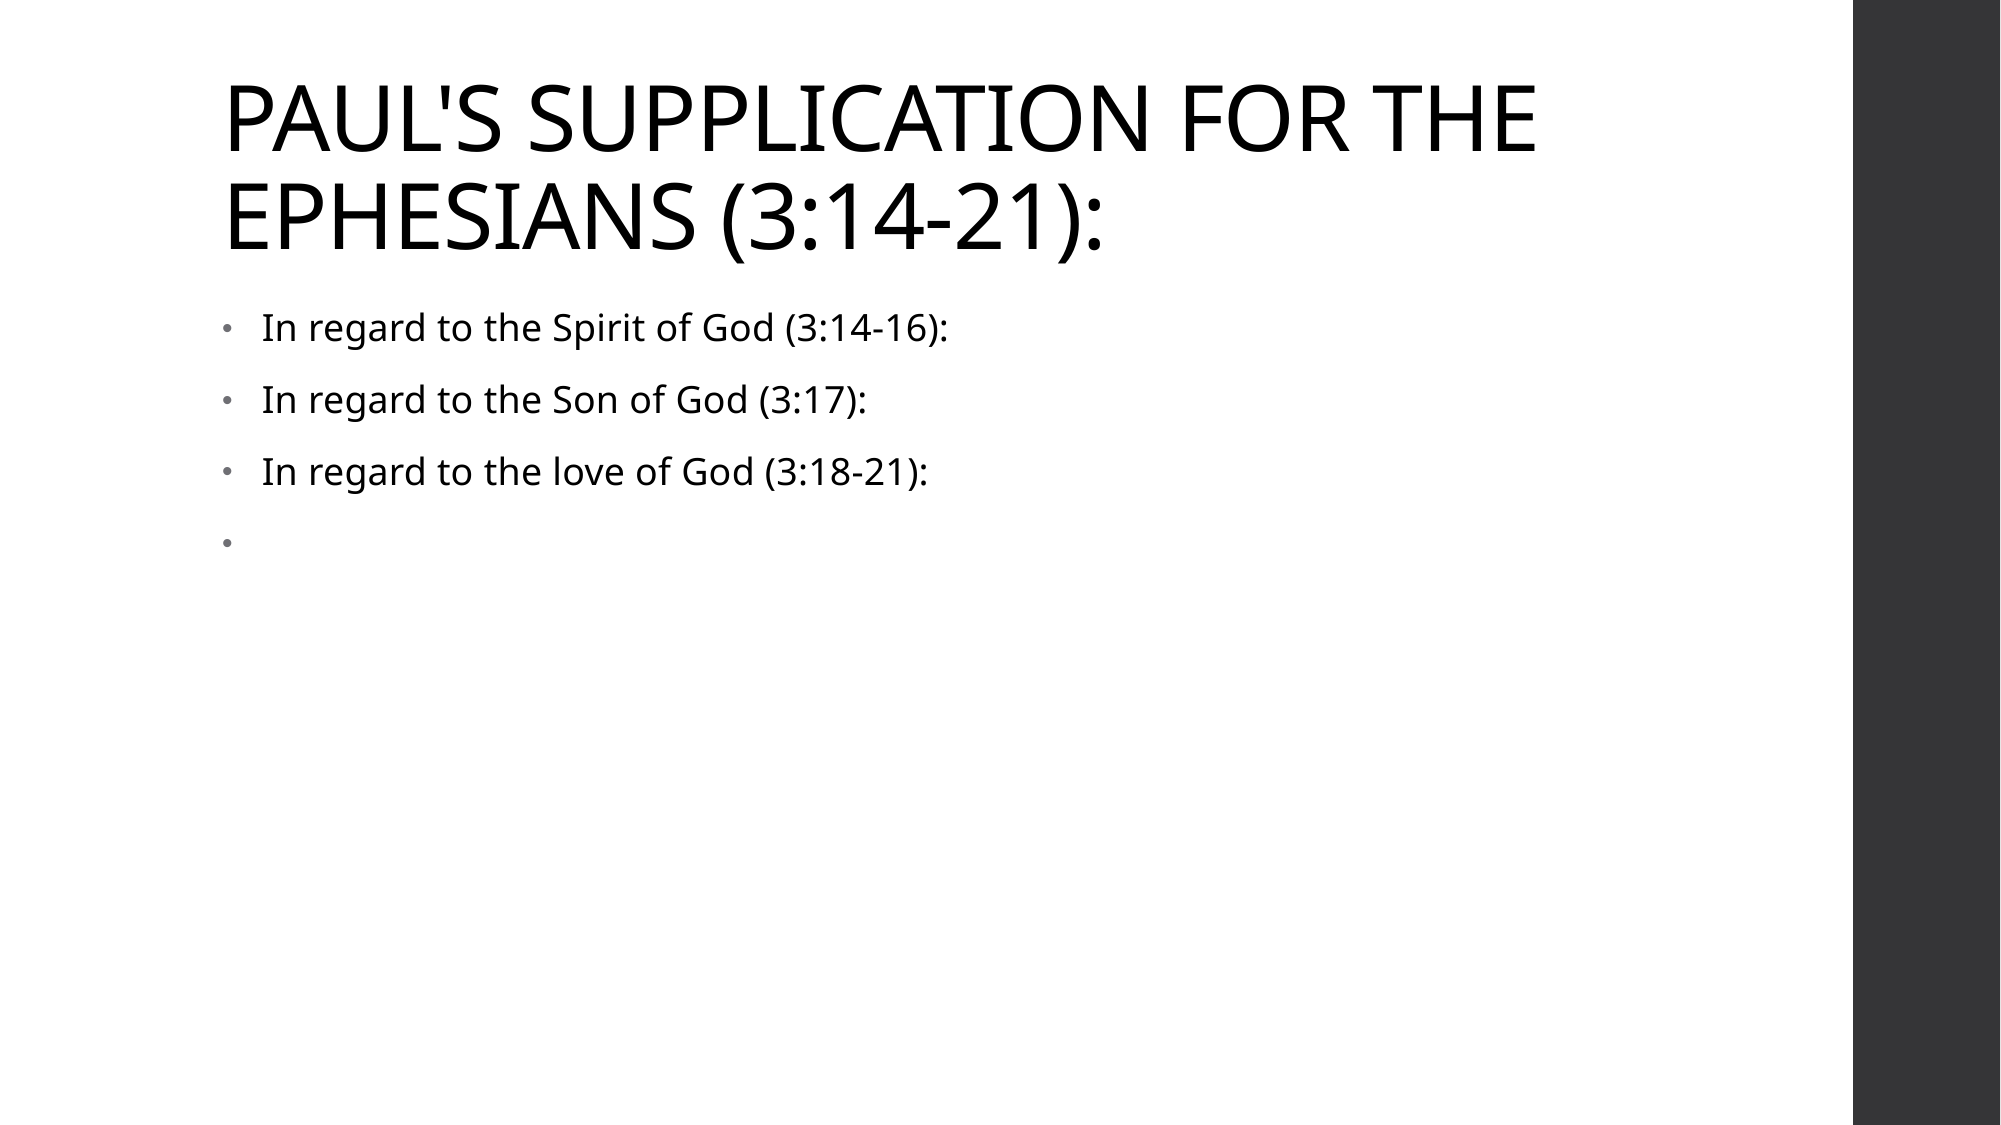

# PAUL'S SUPPLICATION FOR THE EPHESIANS (3:14-21):
 In regard to the Spirit of God (3:14-16):
 In regard to the Son of God (3:17):
 In regard to the love of God (3:18-21):